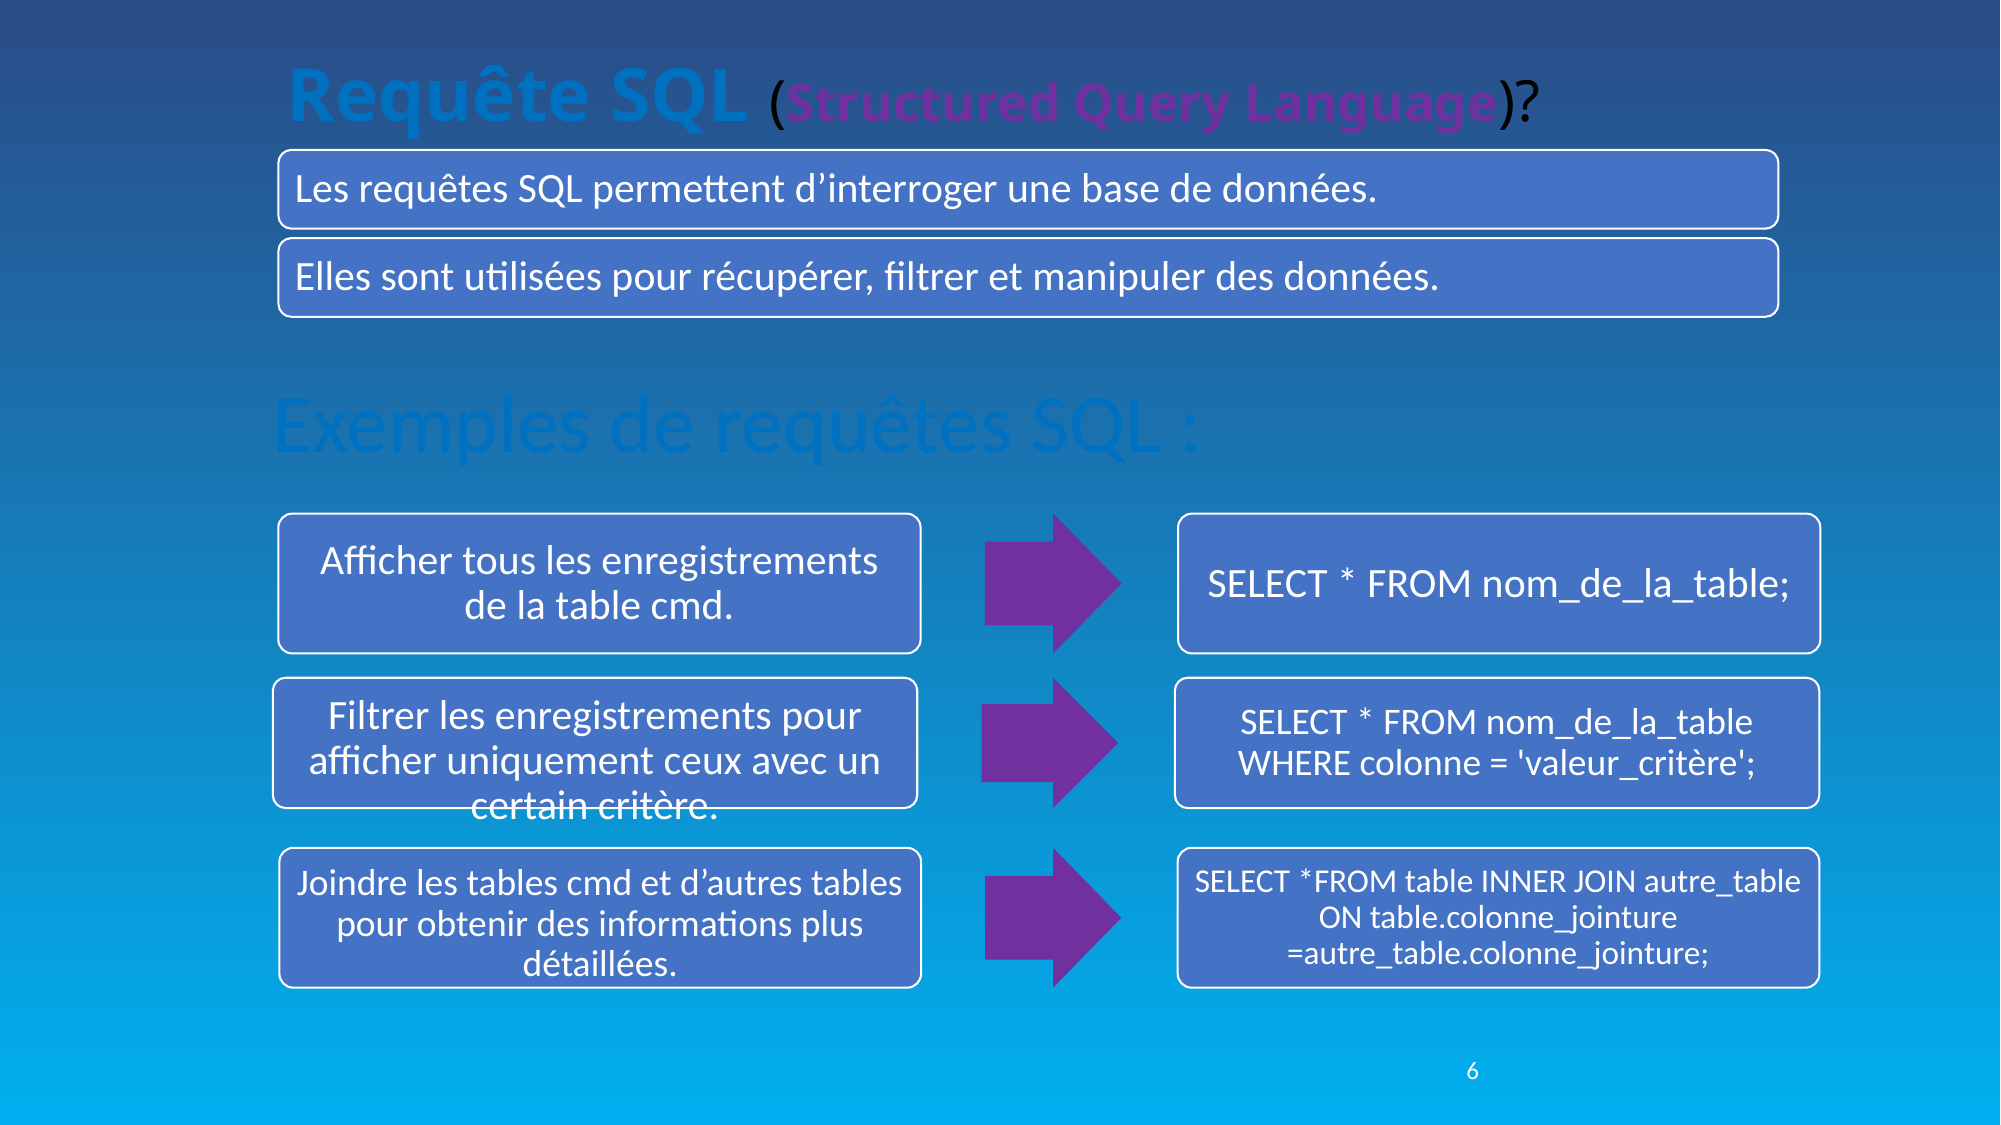

# Requête SQL (Structured Query Language)?
Les requêtes SQL permettent d’interroger une base de données.
Elles sont utilisées pour récupérer, filtrer et manipuler des données.
Exemples de requêtes SQL :
Afficher tous les enregistrements de la table cmd.
SELECT * FROM nom_de_la_table;
Filtrer les enregistrements pour afficher uniquement ceux avec un certain critère.
SELECT * FROM nom_de_la_table WHERE colonne = 'valeur_critère';
Joindre les tables cmd et d’autres tables pour obtenir des informations plus détaillées.
SELECT *FROM table INNER JOIN autre_table ON table.colonne_jointure =autre_table.colonne_jointure;